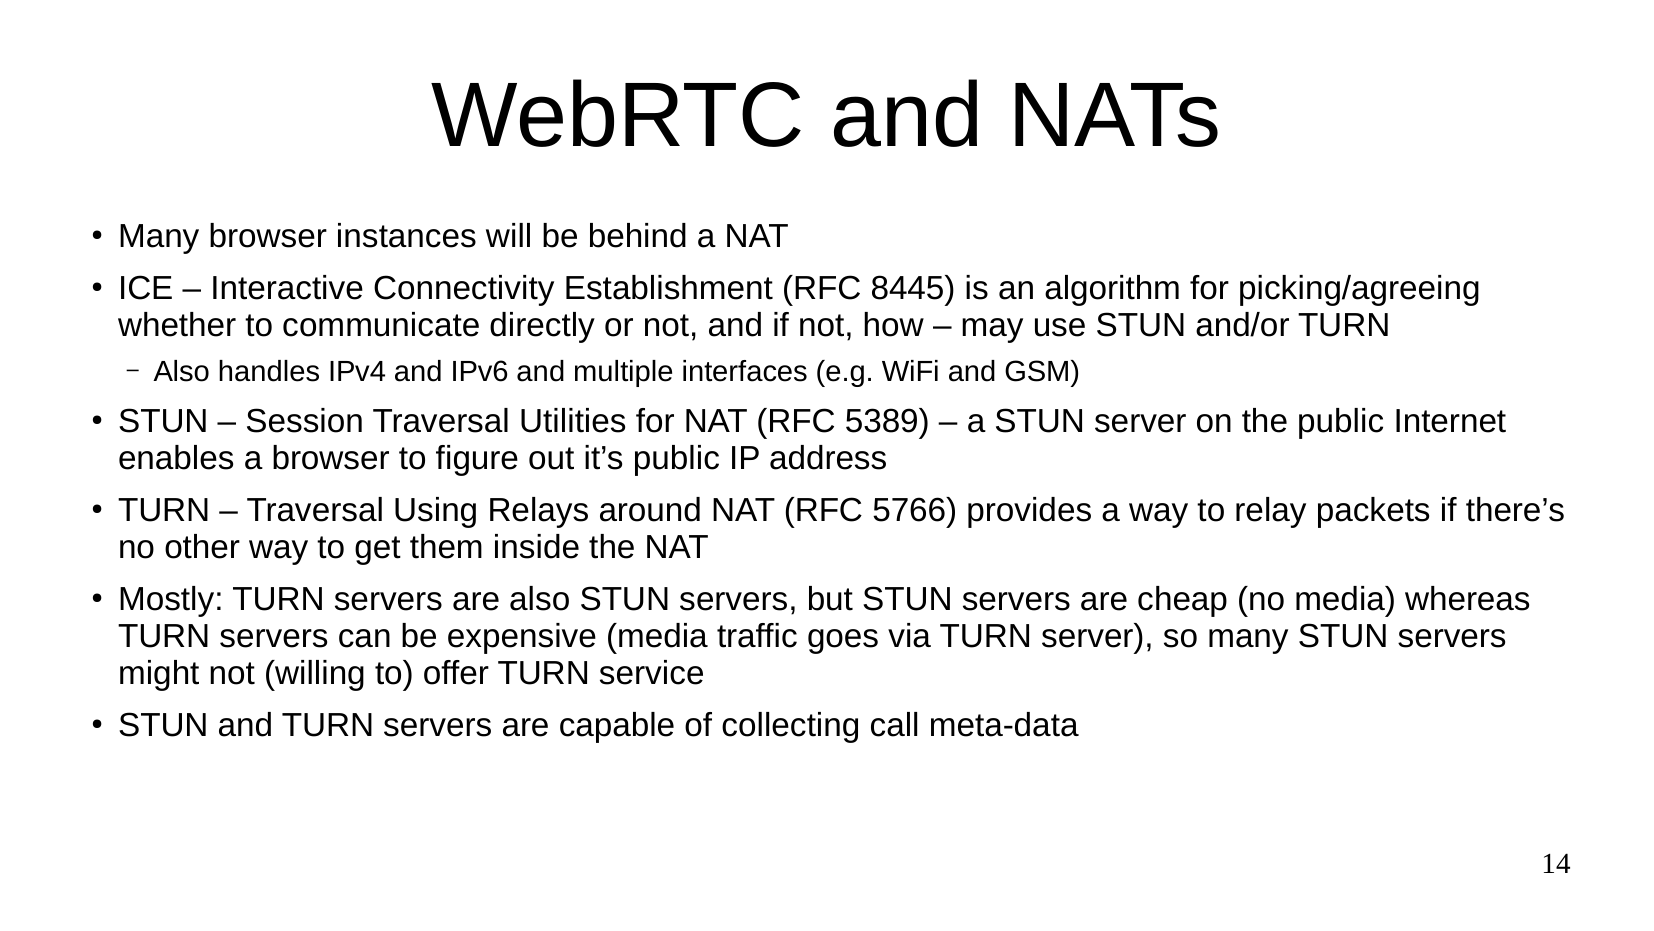

# WebRTC and NATs
Many browser instances will be behind a NAT
ICE – Interactive Connectivity Establishment (RFC 8445) is an algorithm for picking/agreeing whether to communicate directly or not, and if not, how – may use STUN and/or TURN
Also handles IPv4 and IPv6 and multiple interfaces (e.g. WiFi and GSM)
STUN – Session Traversal Utilities for NAT (RFC 5389) – a STUN server on the public Internet enables a browser to figure out it’s public IP address
TURN – Traversal Using Relays around NAT (RFC 5766) provides a way to relay packets if there’s no other way to get them inside the NAT
Mostly: TURN servers are also STUN servers, but STUN servers are cheap (no media) whereas TURN servers can be expensive (media traffic goes via TURN server), so many STUN servers might not (willing to) offer TURN service
STUN and TURN servers are capable of collecting call meta-data
14